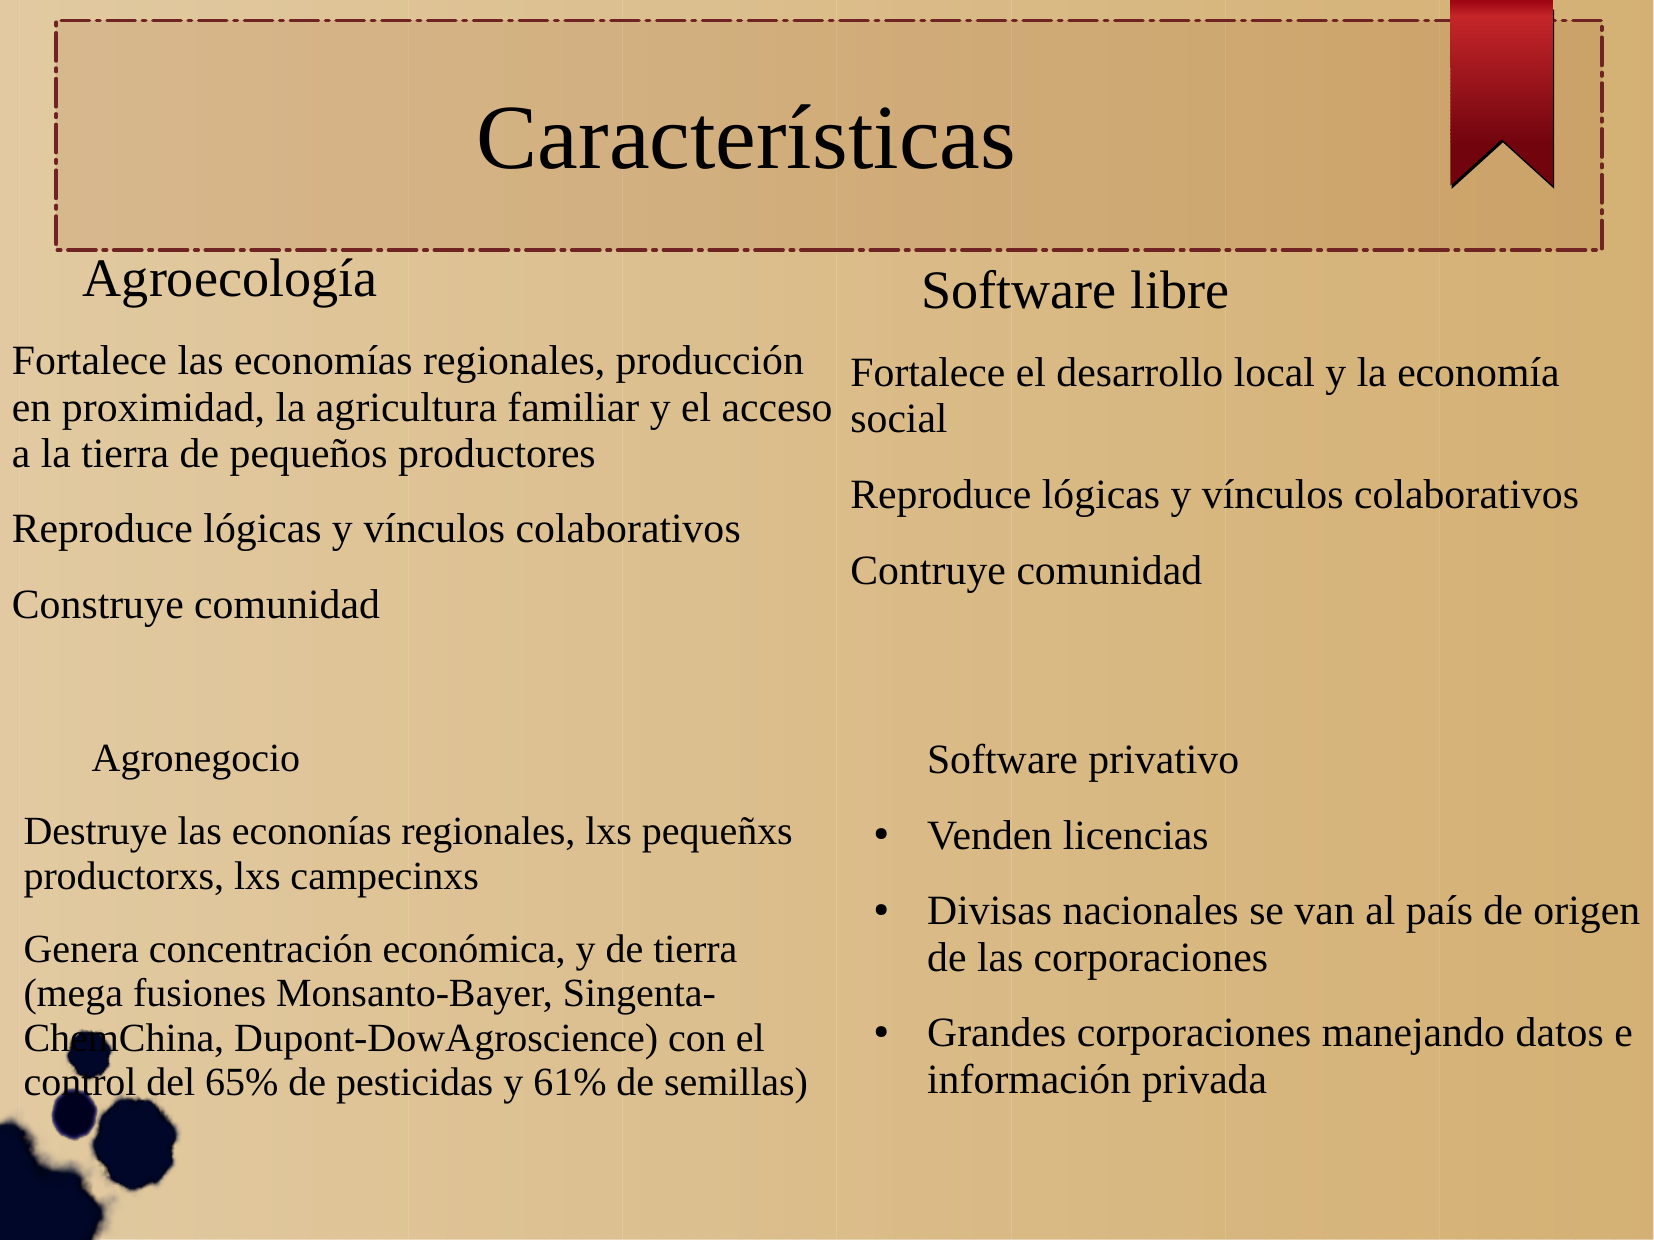

# Características
Agroecología
Fortalece las economías regionales, producción en proximidad, la agricultura familiar y el acceso a la tierra de pequeños productores
Reproduce lógicas y vínculos colaborativos
Construye comunidad
Software libre
Fortalece el desarrollo local y la economía social
Reproduce lógicas y vínculos colaborativos
Contruye comunidad
Agronegocio
Destruye las econonías regionales, lxs pequeñxs productorxs, lxs campecinxs
Genera concentración económica, y de tierra (mega fusiones Monsanto-Bayer, Singenta-ChemChina, Dupont-DowAgroscience) con el control del 65% de pesticidas y 61% de semillas)
Software privativo
Venden licencias
Divisas nacionales se van al país de origen de las corporaciones
Grandes corporaciones manejando datos e información privada